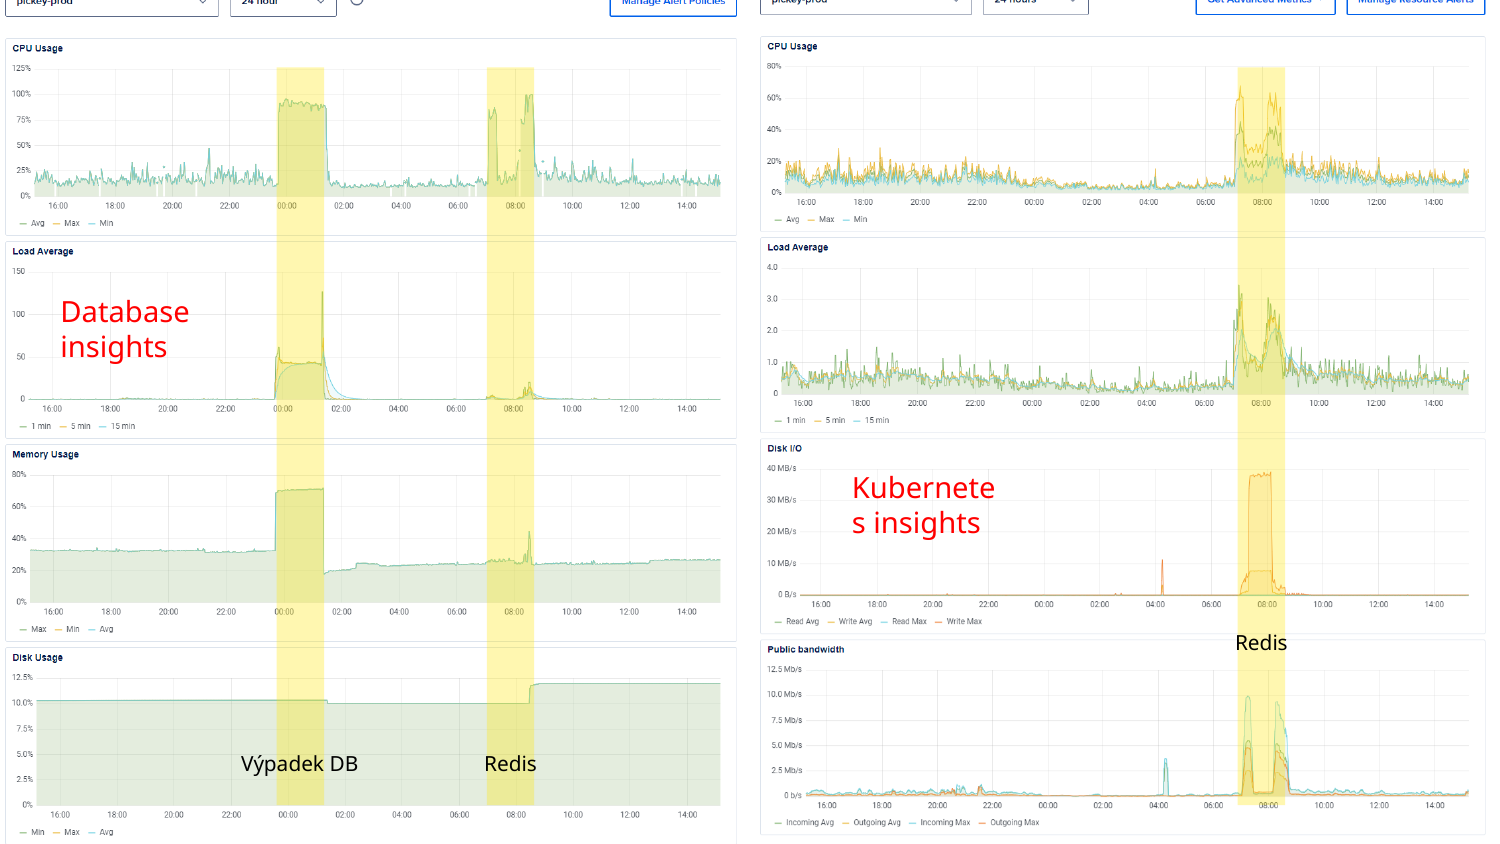

Database
insights
Kubernetes insights
Redis
Výpadek DB
Redis